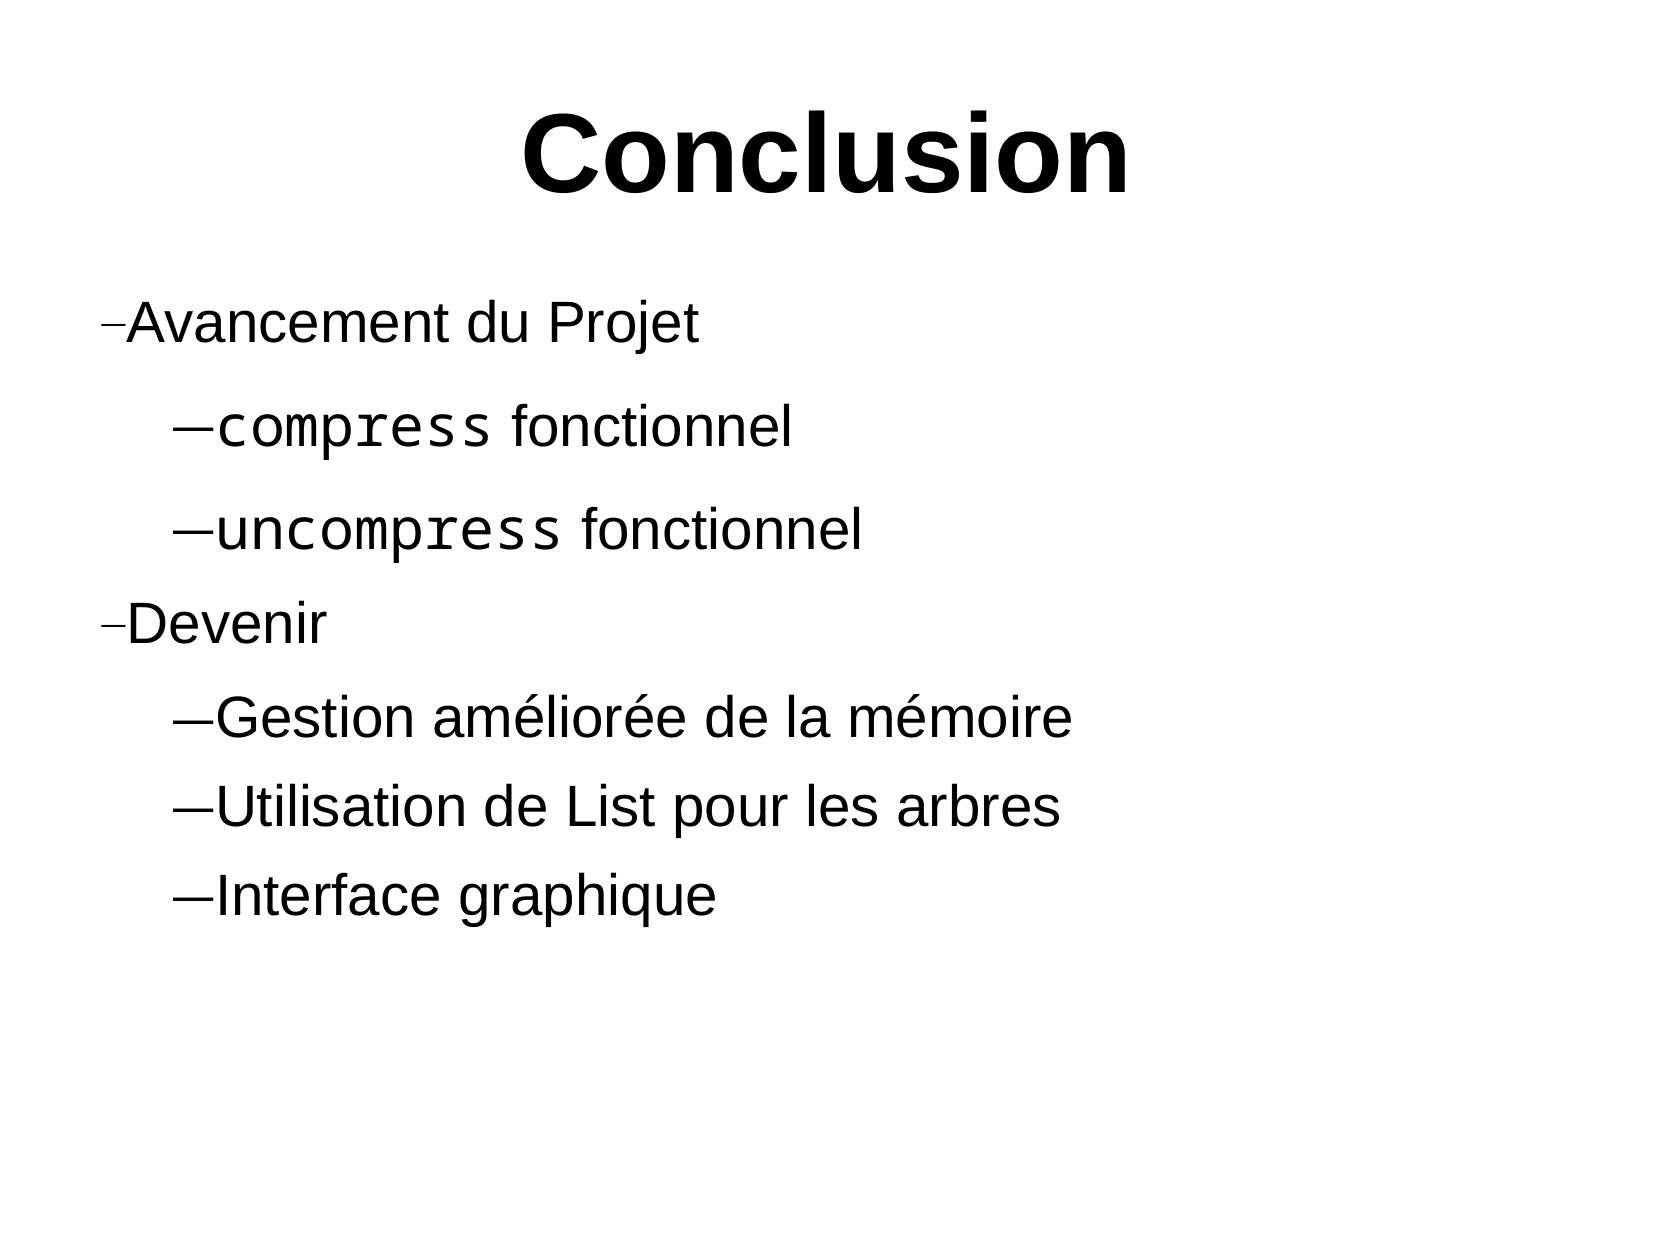

# Conclusion
Avancement du Projet
compress fonctionnel
uncompress fonctionnel
Devenir
Gestion améliorée de la mémoire
Utilisation de List pour les arbres
Interface graphique